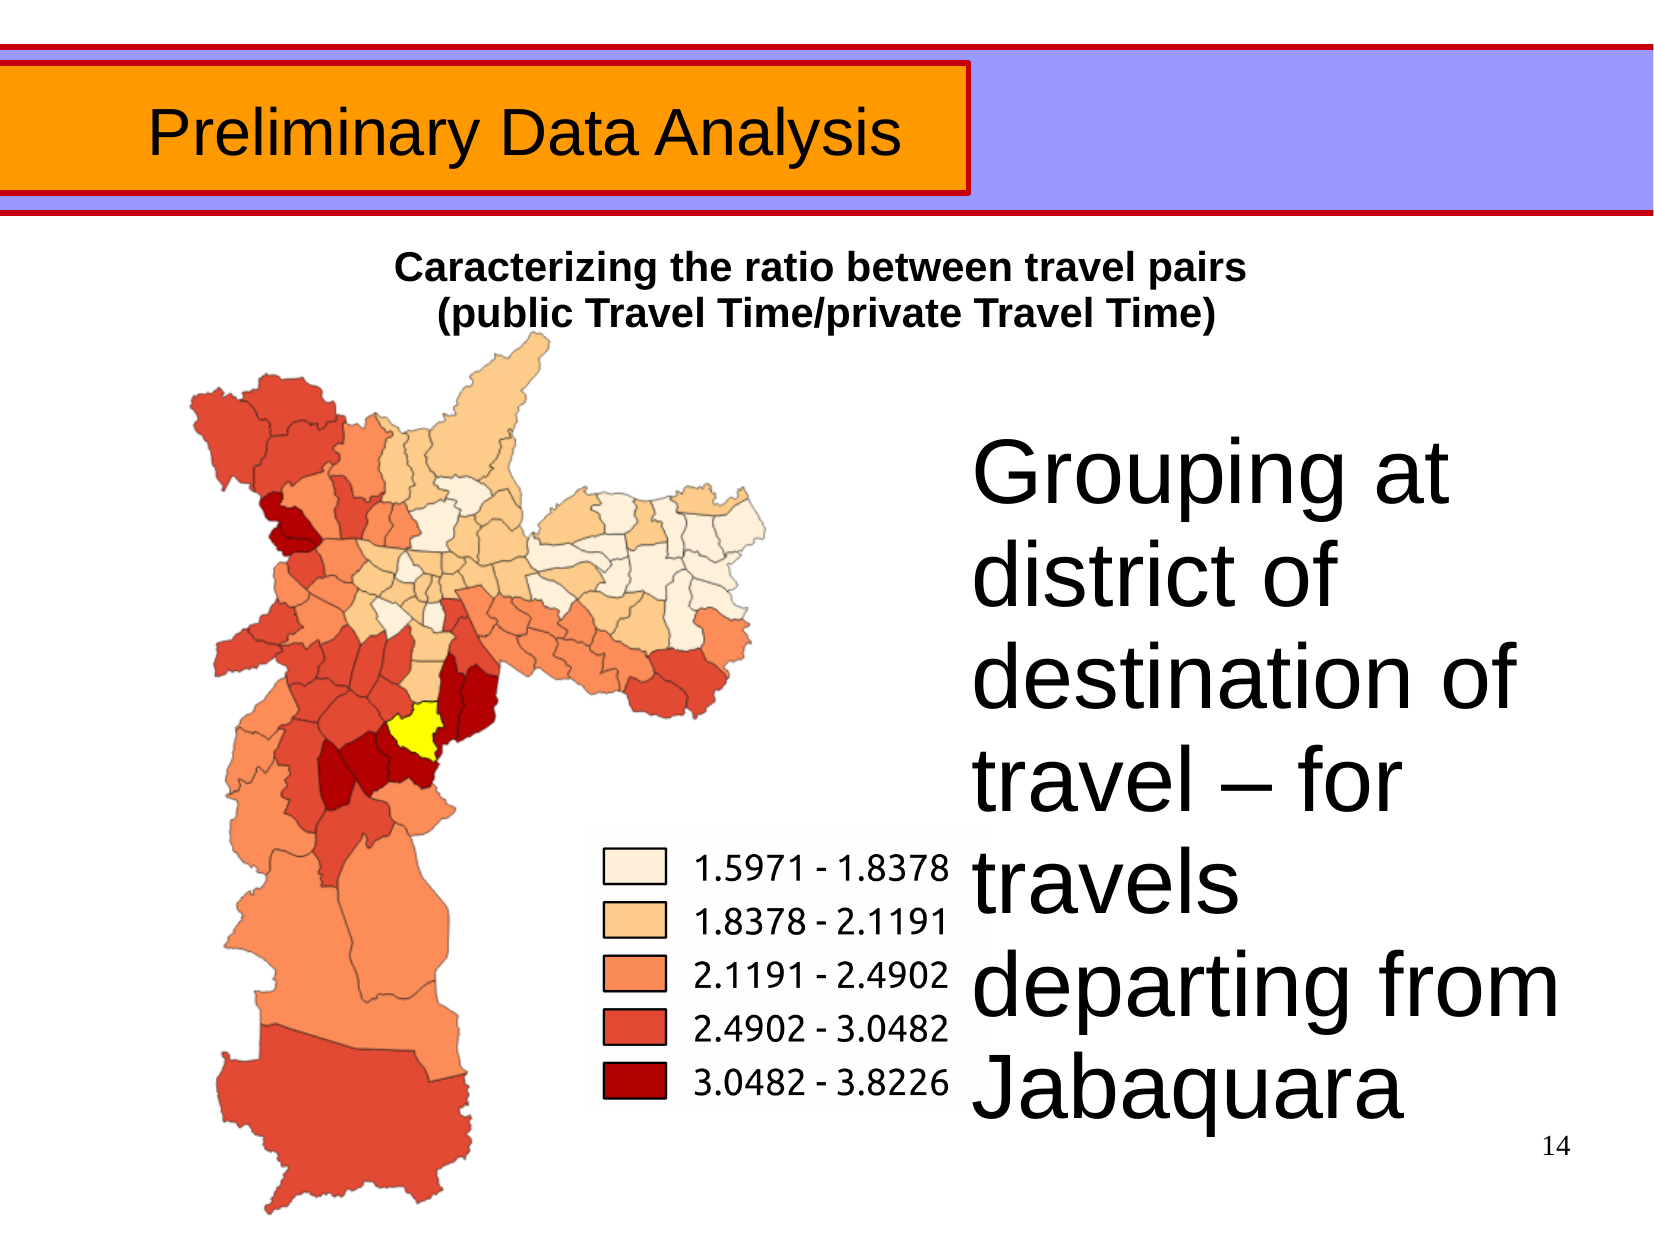

# Preliminary Data Analysis
Caracterizing the ratio between travel pairs
(public Travel Time/private Travel Time)
Grouping at district of destination of travel – for travels departing from Jabaquara
14